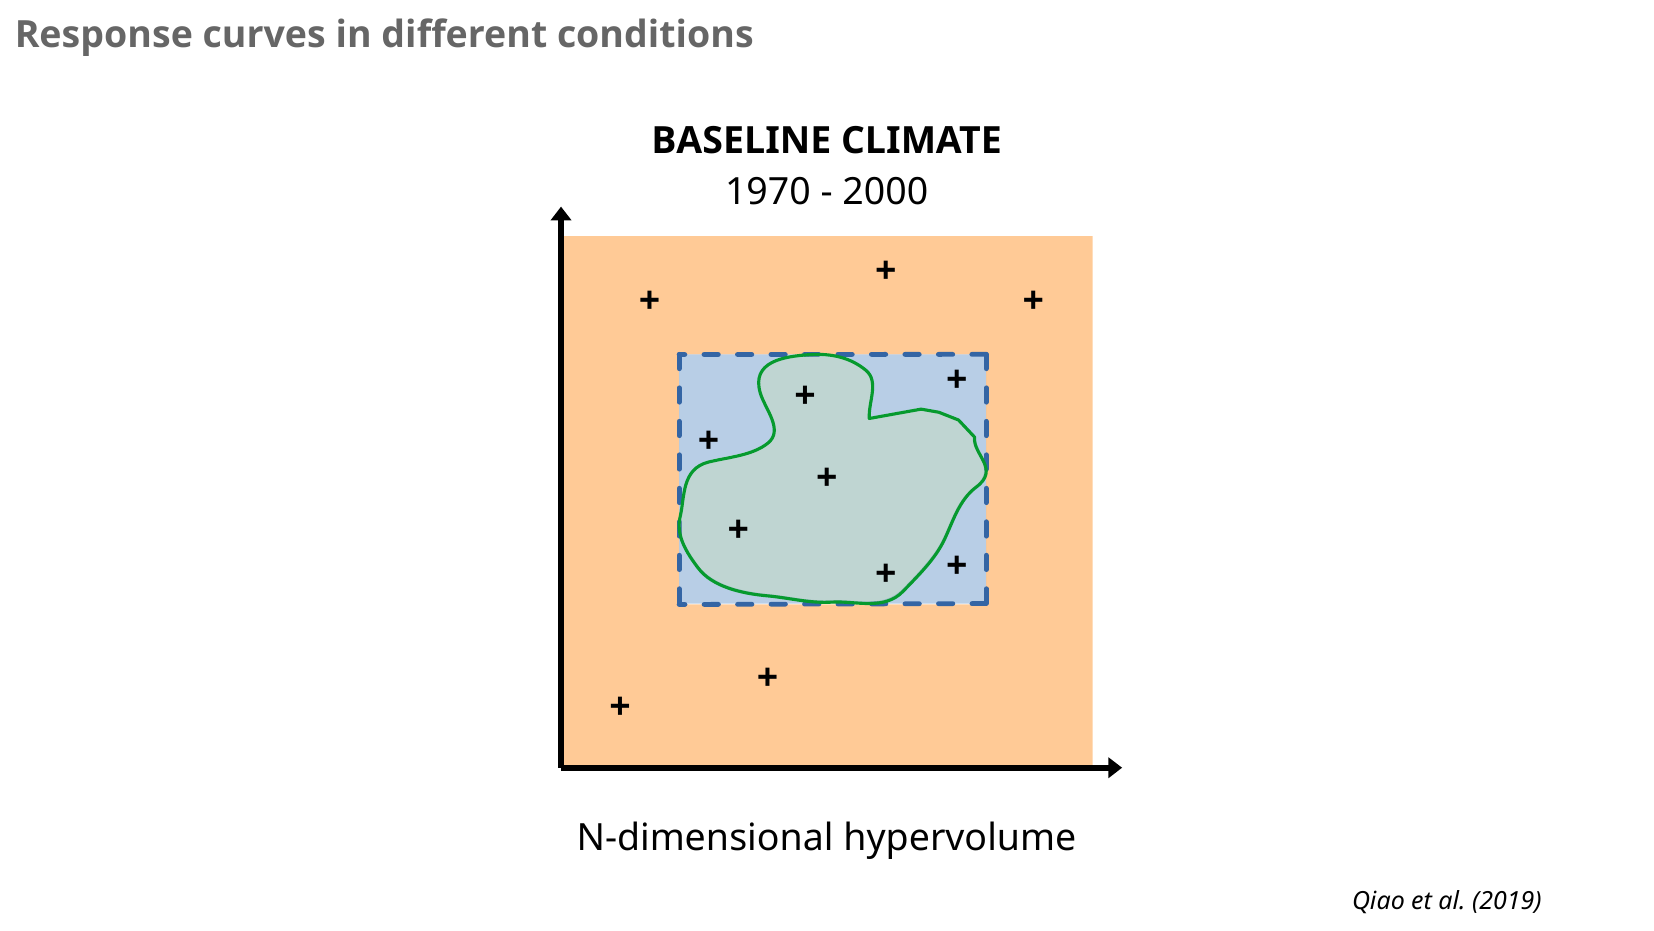

Response curves in different conditions
BASELINE CLIMATE
1970 - 2000
+
+
+
+
+
+
+
+
+
+
+
+
N-dimensional hypervolume
Qiao et al. (2019)